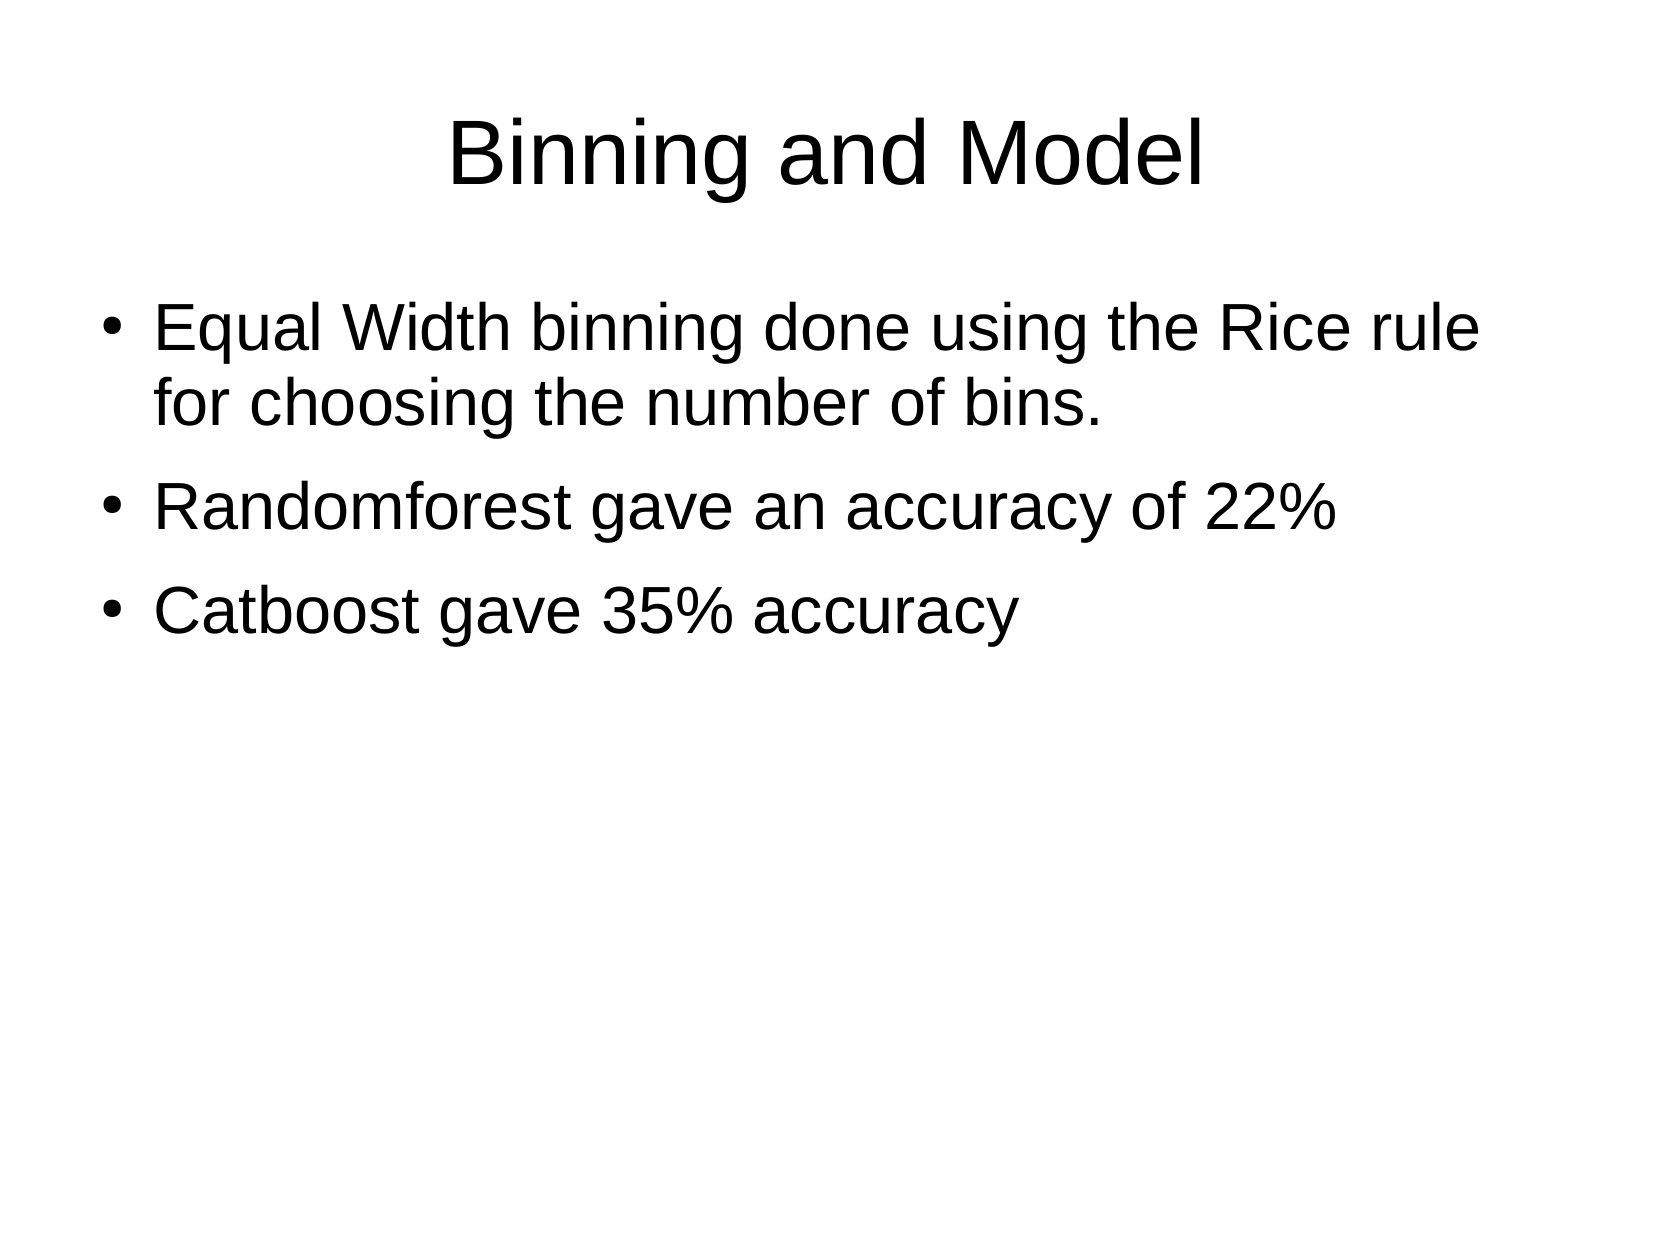

# Binning and Model
Equal Width binning done using the Rice rule for choosing the number of bins.
Randomforest gave an accuracy of 22%
Catboost gave 35% accuracy